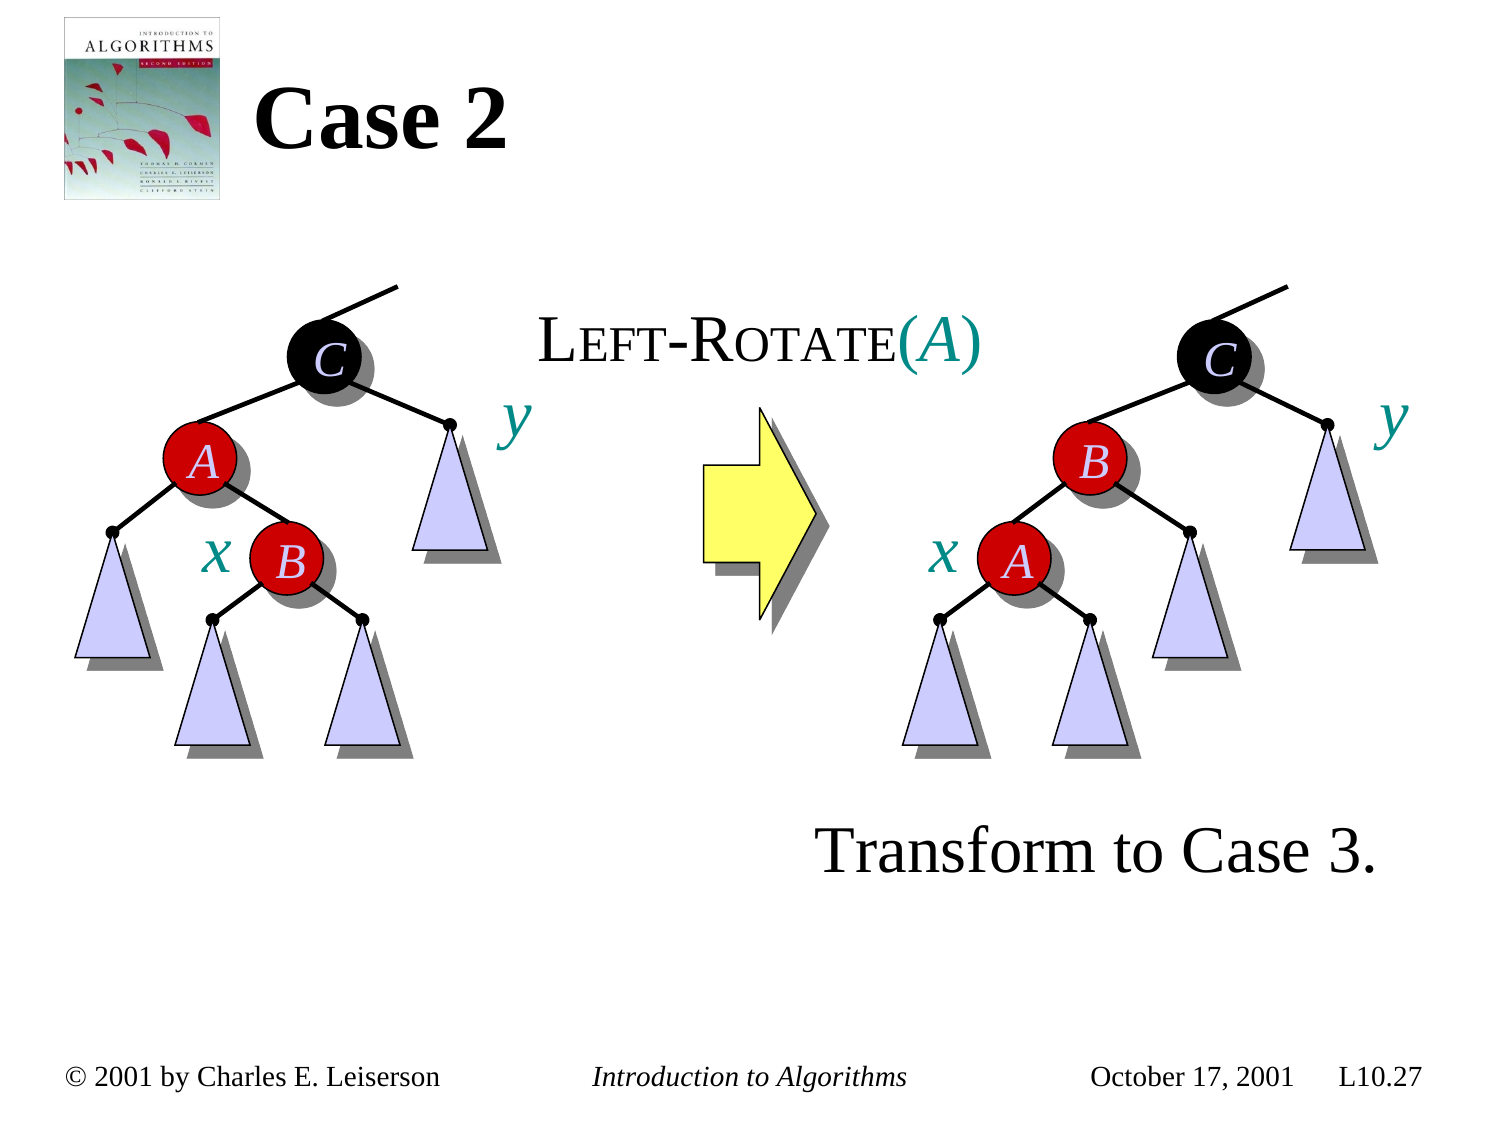

# Case 2
C
y
B
x
A
Transform to Case 3.
C
y
A
x
B
LEFT-ROTATE(A)
Introduction to Algorithms
October 17, 2001 L10.